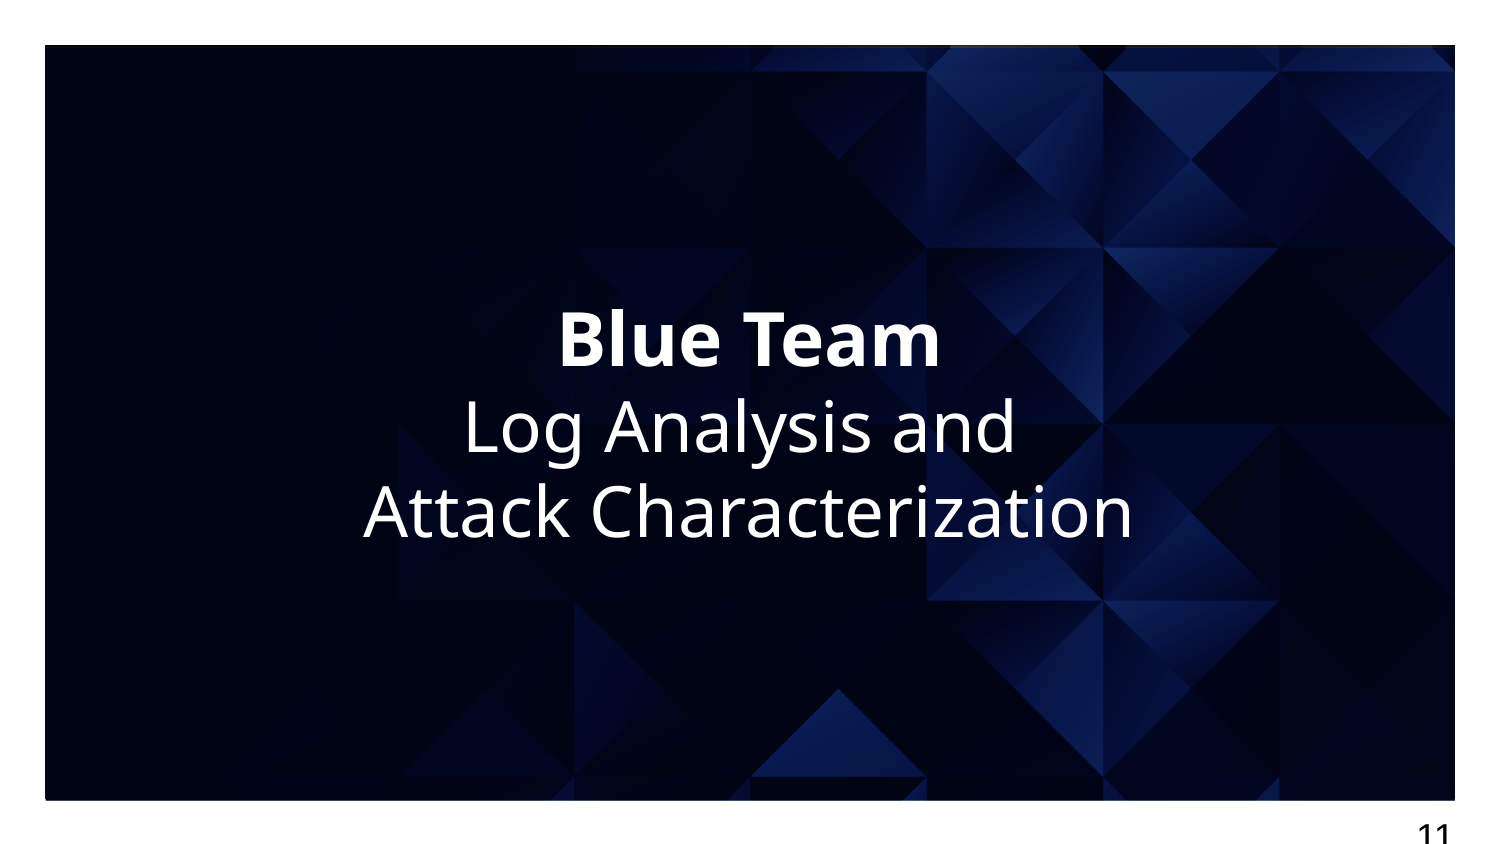

# Blue Team Log Analysis and Attack Characterization